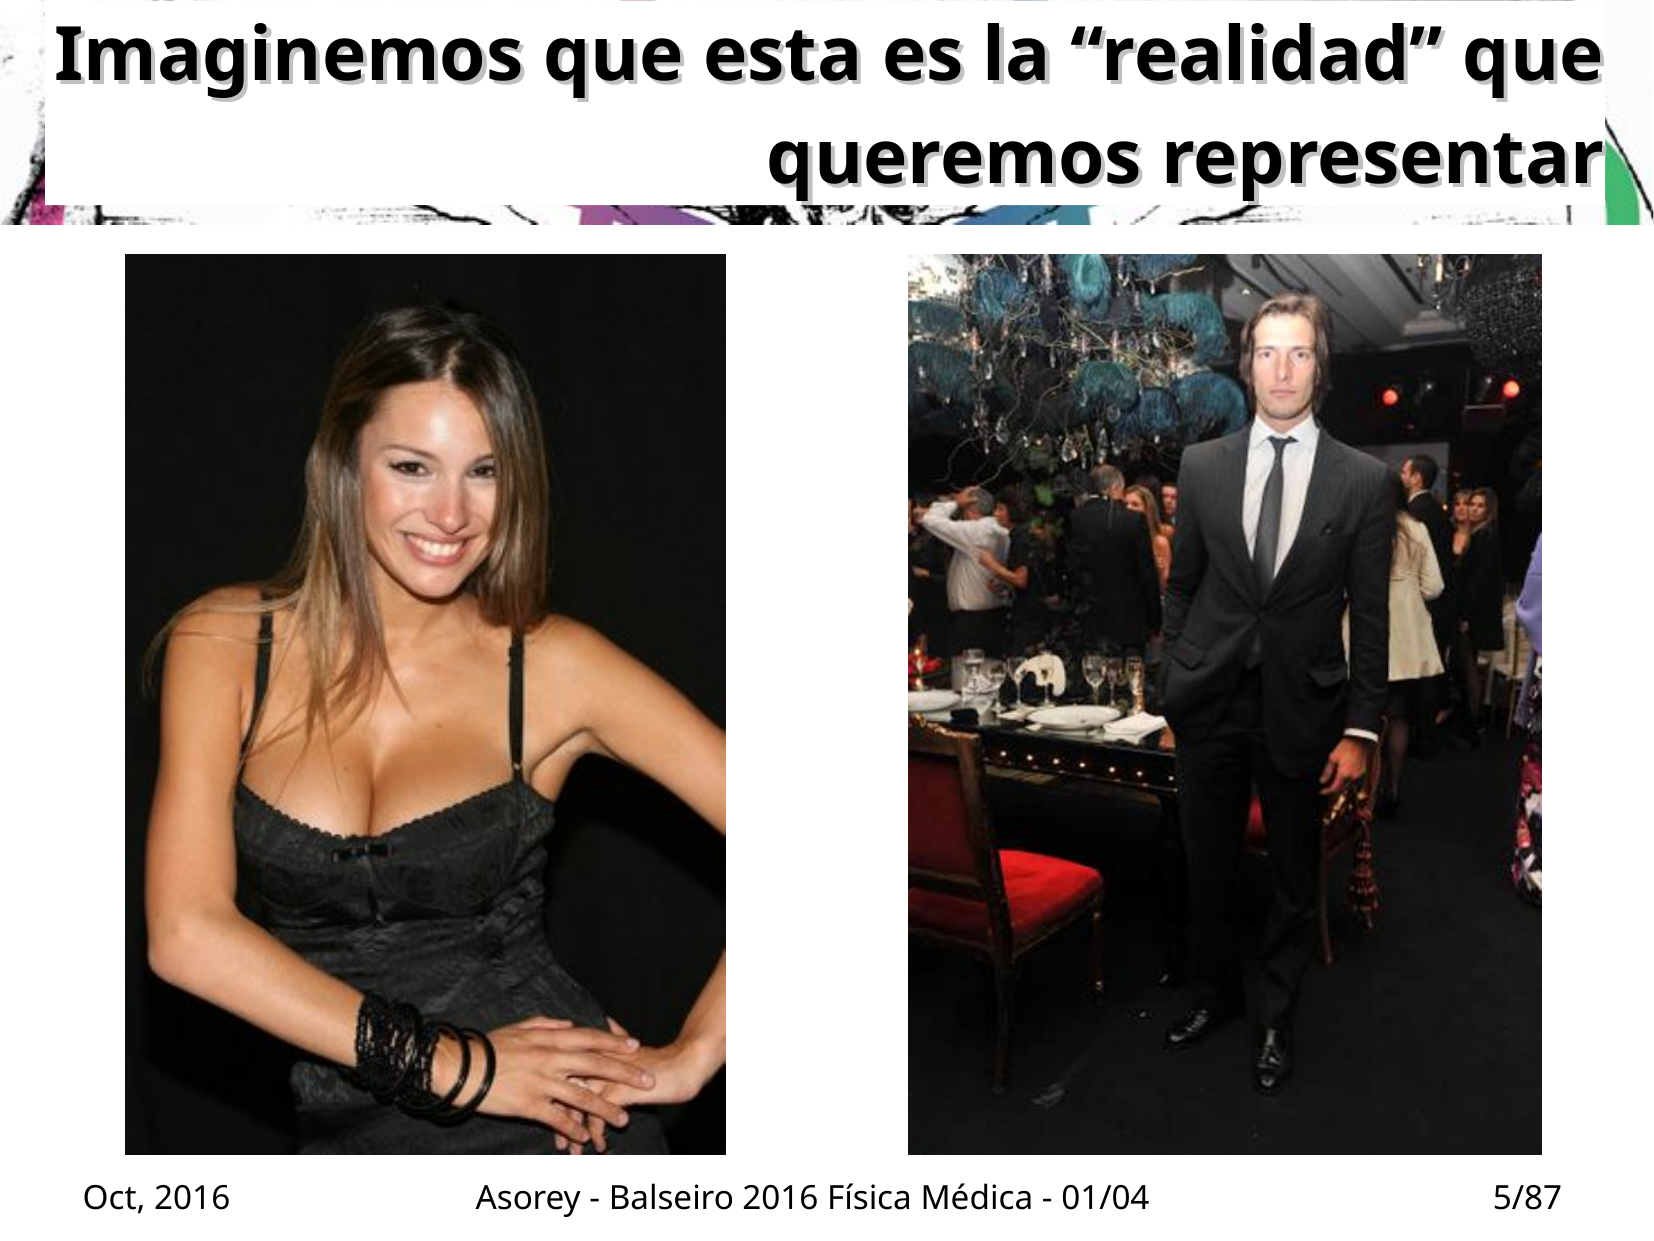

# Imaginemos que esta es la “realidad” que queremos representar
Oct, 2016
Asorey - Balseiro 2016 Física Médica - 01/04
5